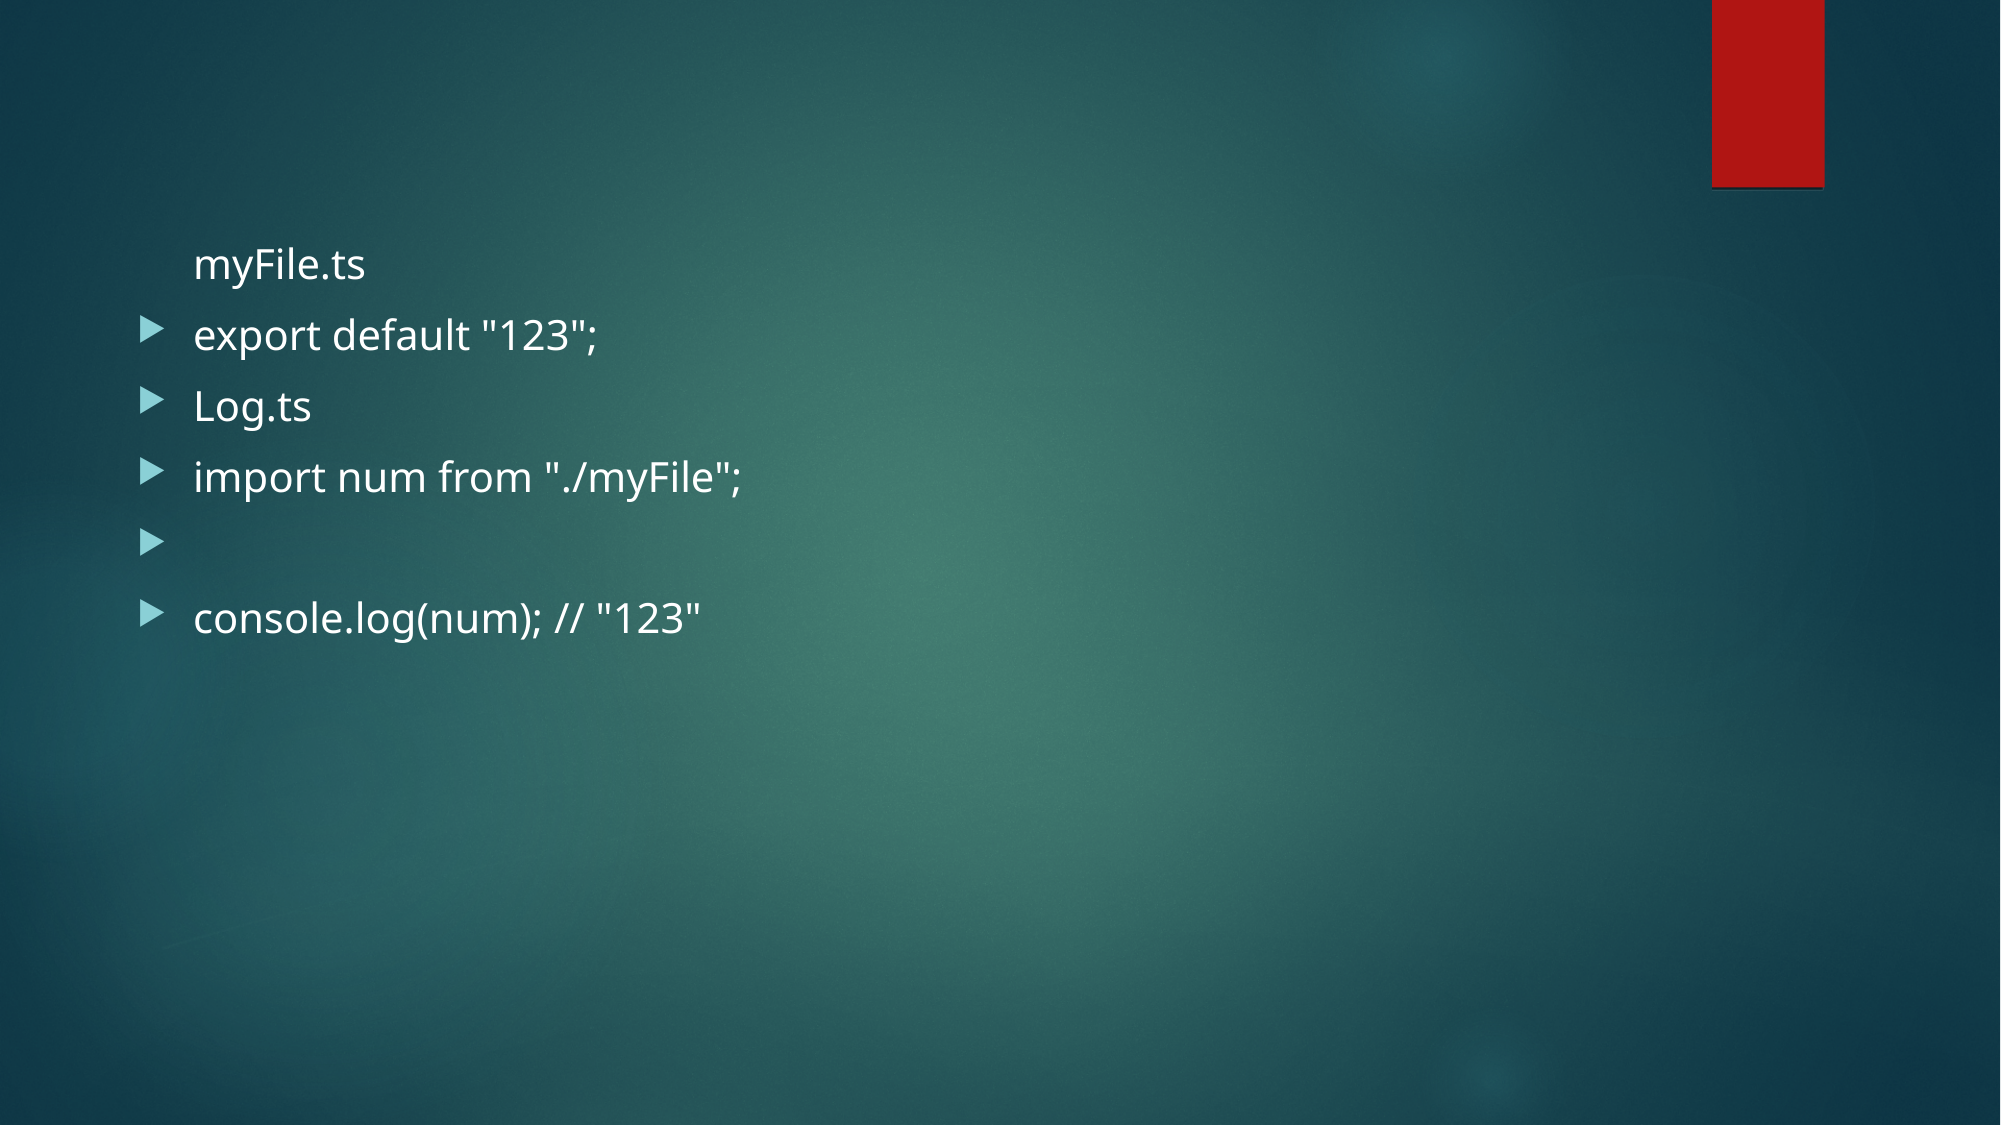

#
myFile.ts
export default "123";
Log.ts
import num from "./myFile";
console.log(num); // "123"